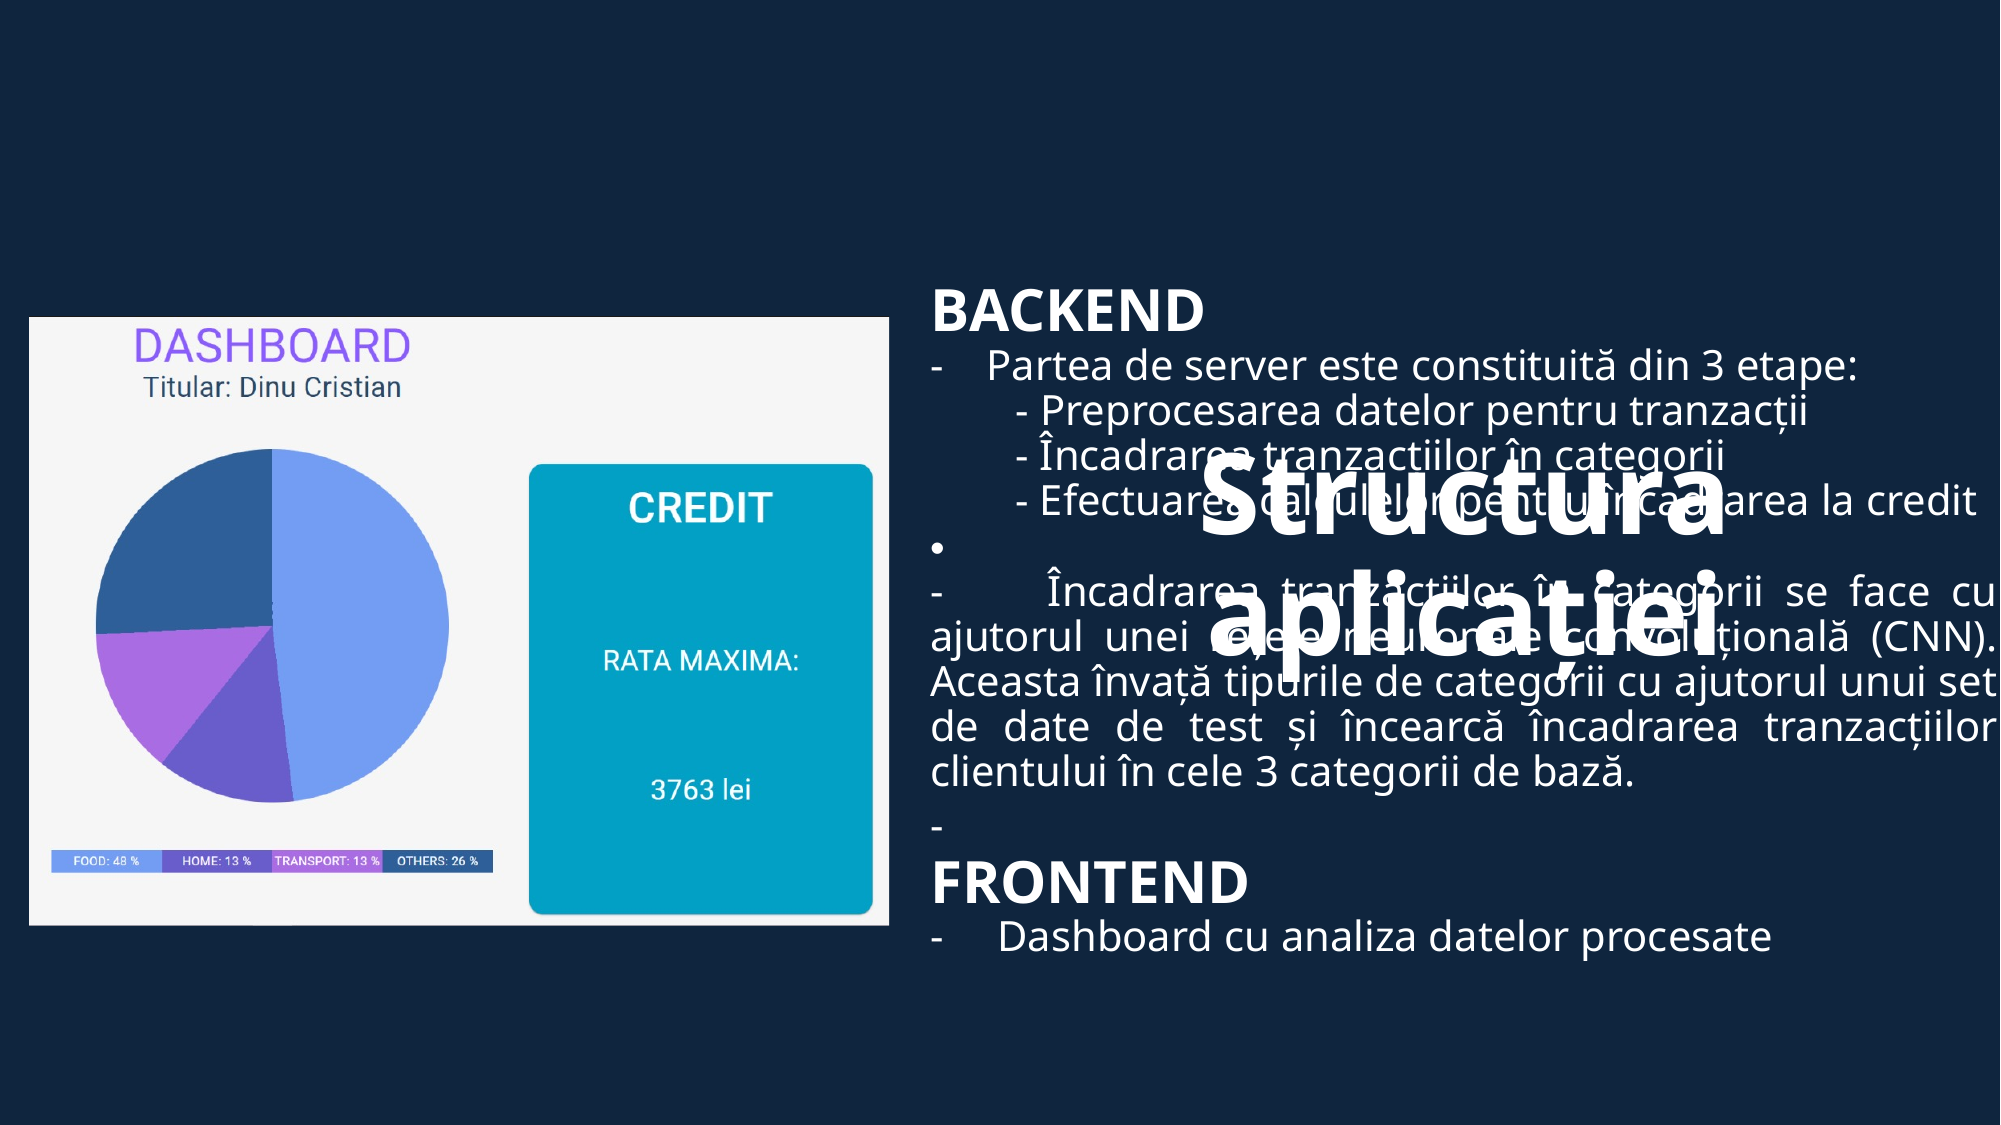

BACKEND
Partea de server este constituită din 3 etape:
 - Preprocesarea datelor pentru tranzacții
 - Încadrarea tranzacțiilor în categorii
 - Efectuarea calculelor pentru încadrarea la credit
- Încadrarea tranzacțiilor în categorii se face cu ajutorul unei rețele neuronale convoluțională (CNN). Aceasta învață tipurile de categorii cu ajutorul unui set de date de test și încearcă încadrarea tranzacțiilor clientului în cele 3 categorii de bază.
FRONTEND
- Dashboard cu analiza datelor procesate
# Structura aplicației